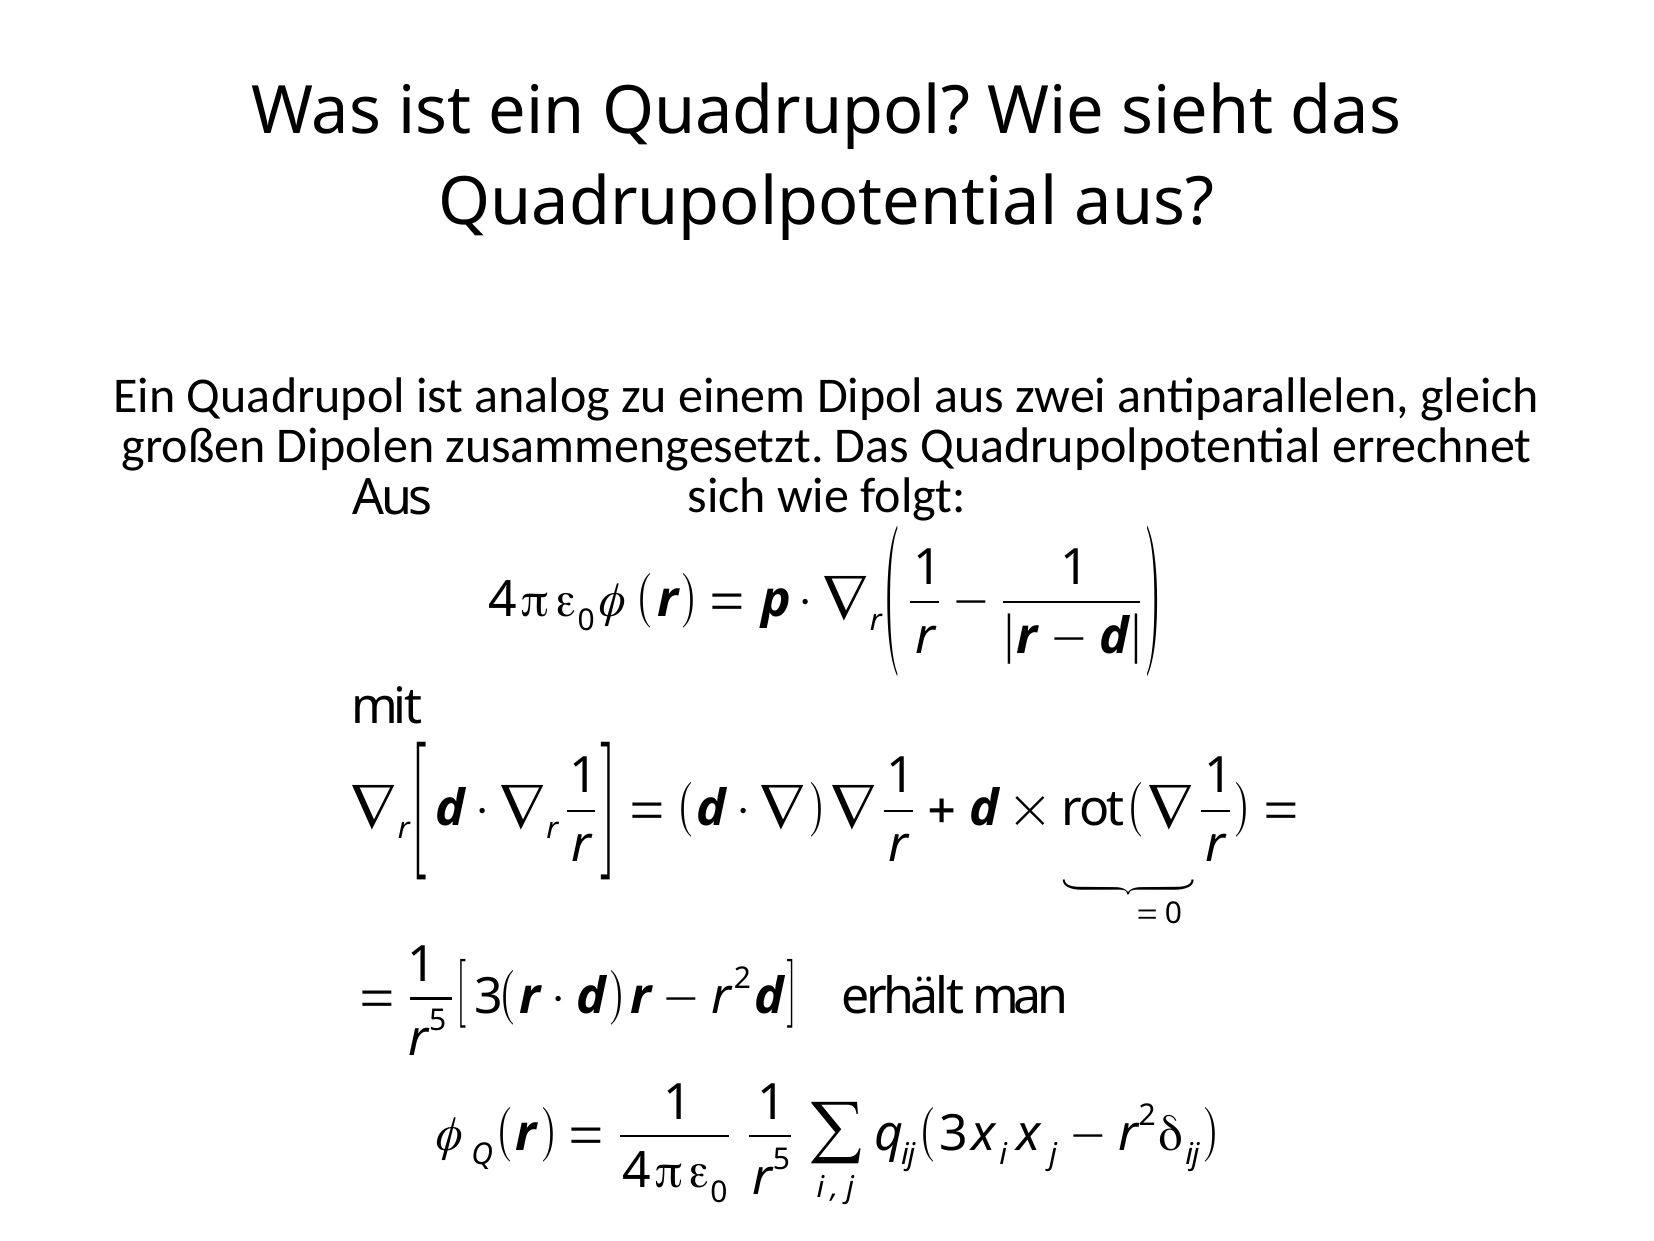

# Was ist ein Quadrupol? Wie sieht das Quadrupolpotential aus?
Ein Quadrupol ist analog zu einem Dipol aus zwei antiparallelen, gleich großen Dipolen zusammengesetzt. Das Quadrupolpotential errechnet sich wie folgt: